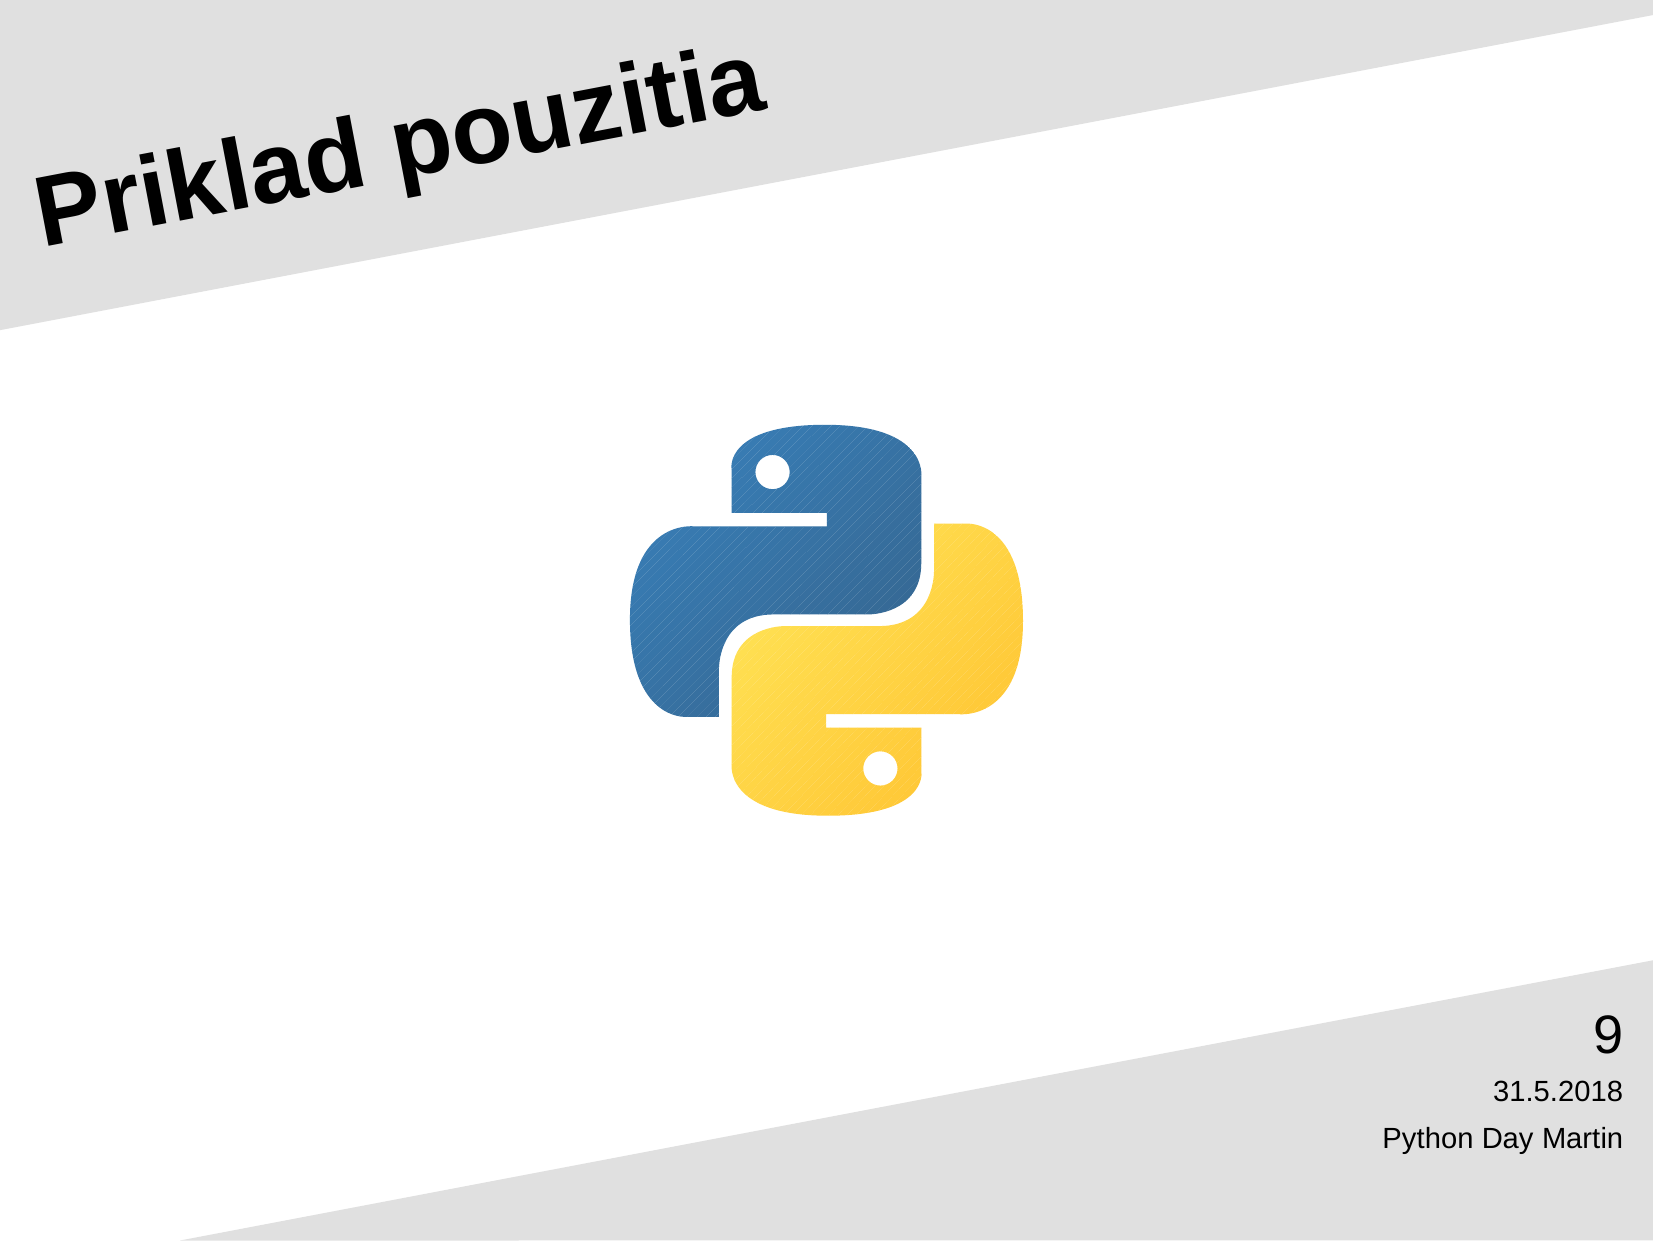

# Priklad pouzitia
9
Your footer here.